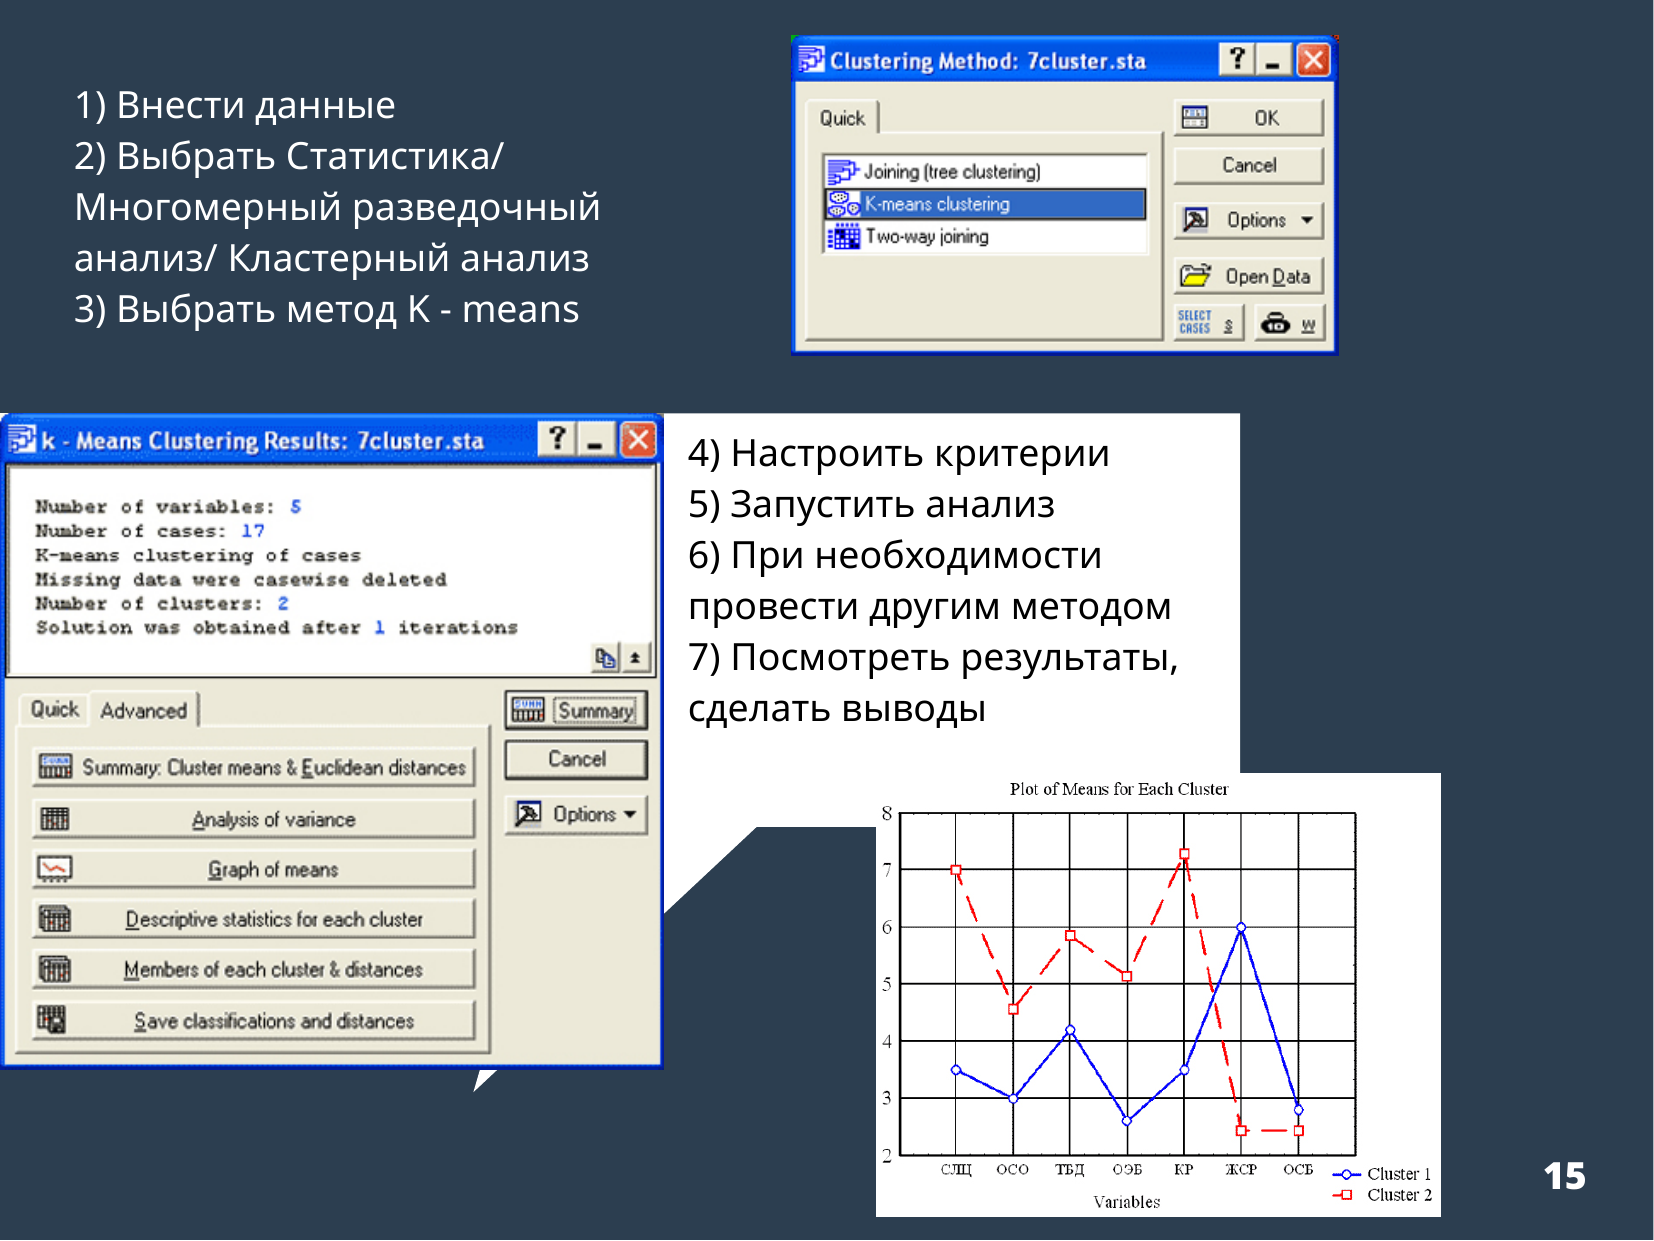

1) Внести данные
2) Выбрать Статистика/ Многомерный разведочный анализ/ Кластерный анализ
3) Выбрать метод K - means
4) Настроить критерии
5) Запустить анализ
6) При необходимости провести другим методом
7) Посмотреть результаты, сделать выводы
15